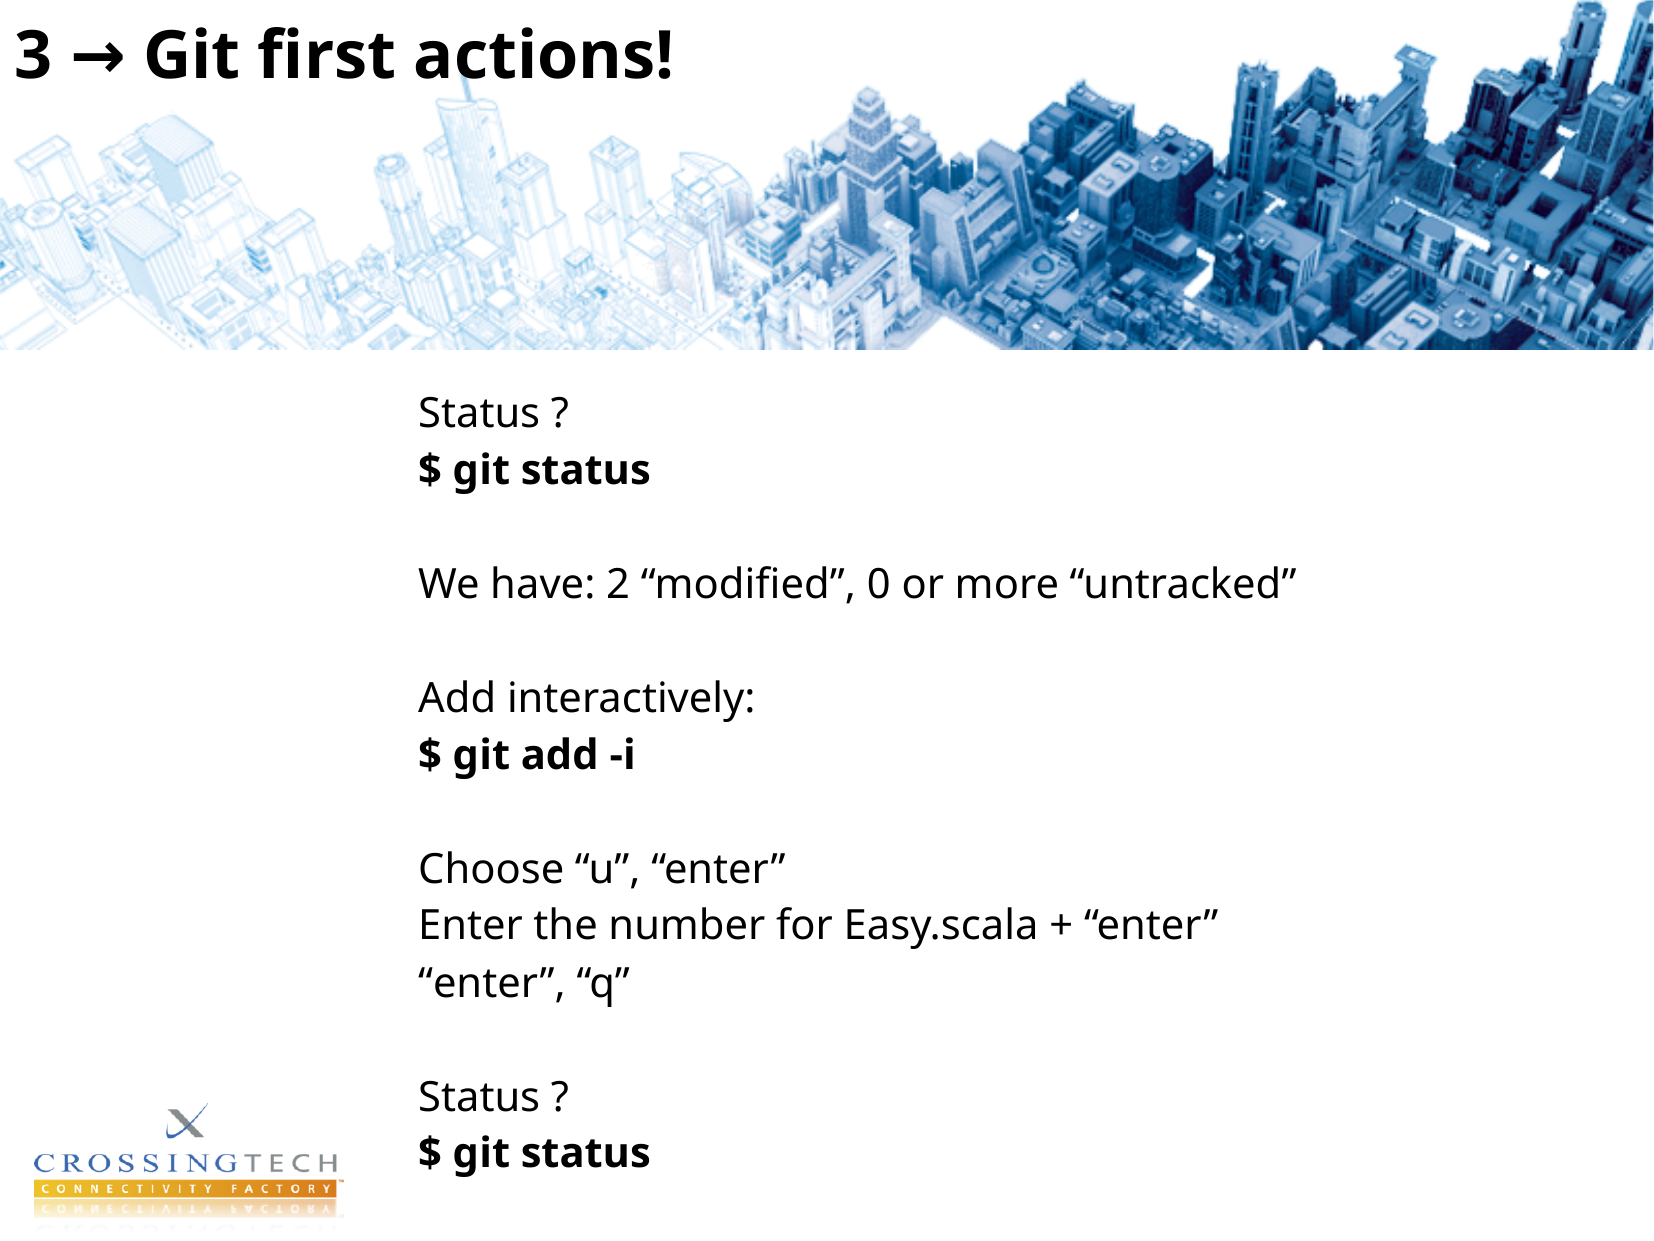

3 → Git first actions!
Status ?
$ git status
We have: 2 “modified”, 0 or more “untracked”
Add interactively:
$ git add -i
Choose “u”, “enter”
Enter the number for Easy.scala + “enter”
“enter”, “q”
Status ?
$ git status
Commit:
$ git commit -m “Implement exercise 1”